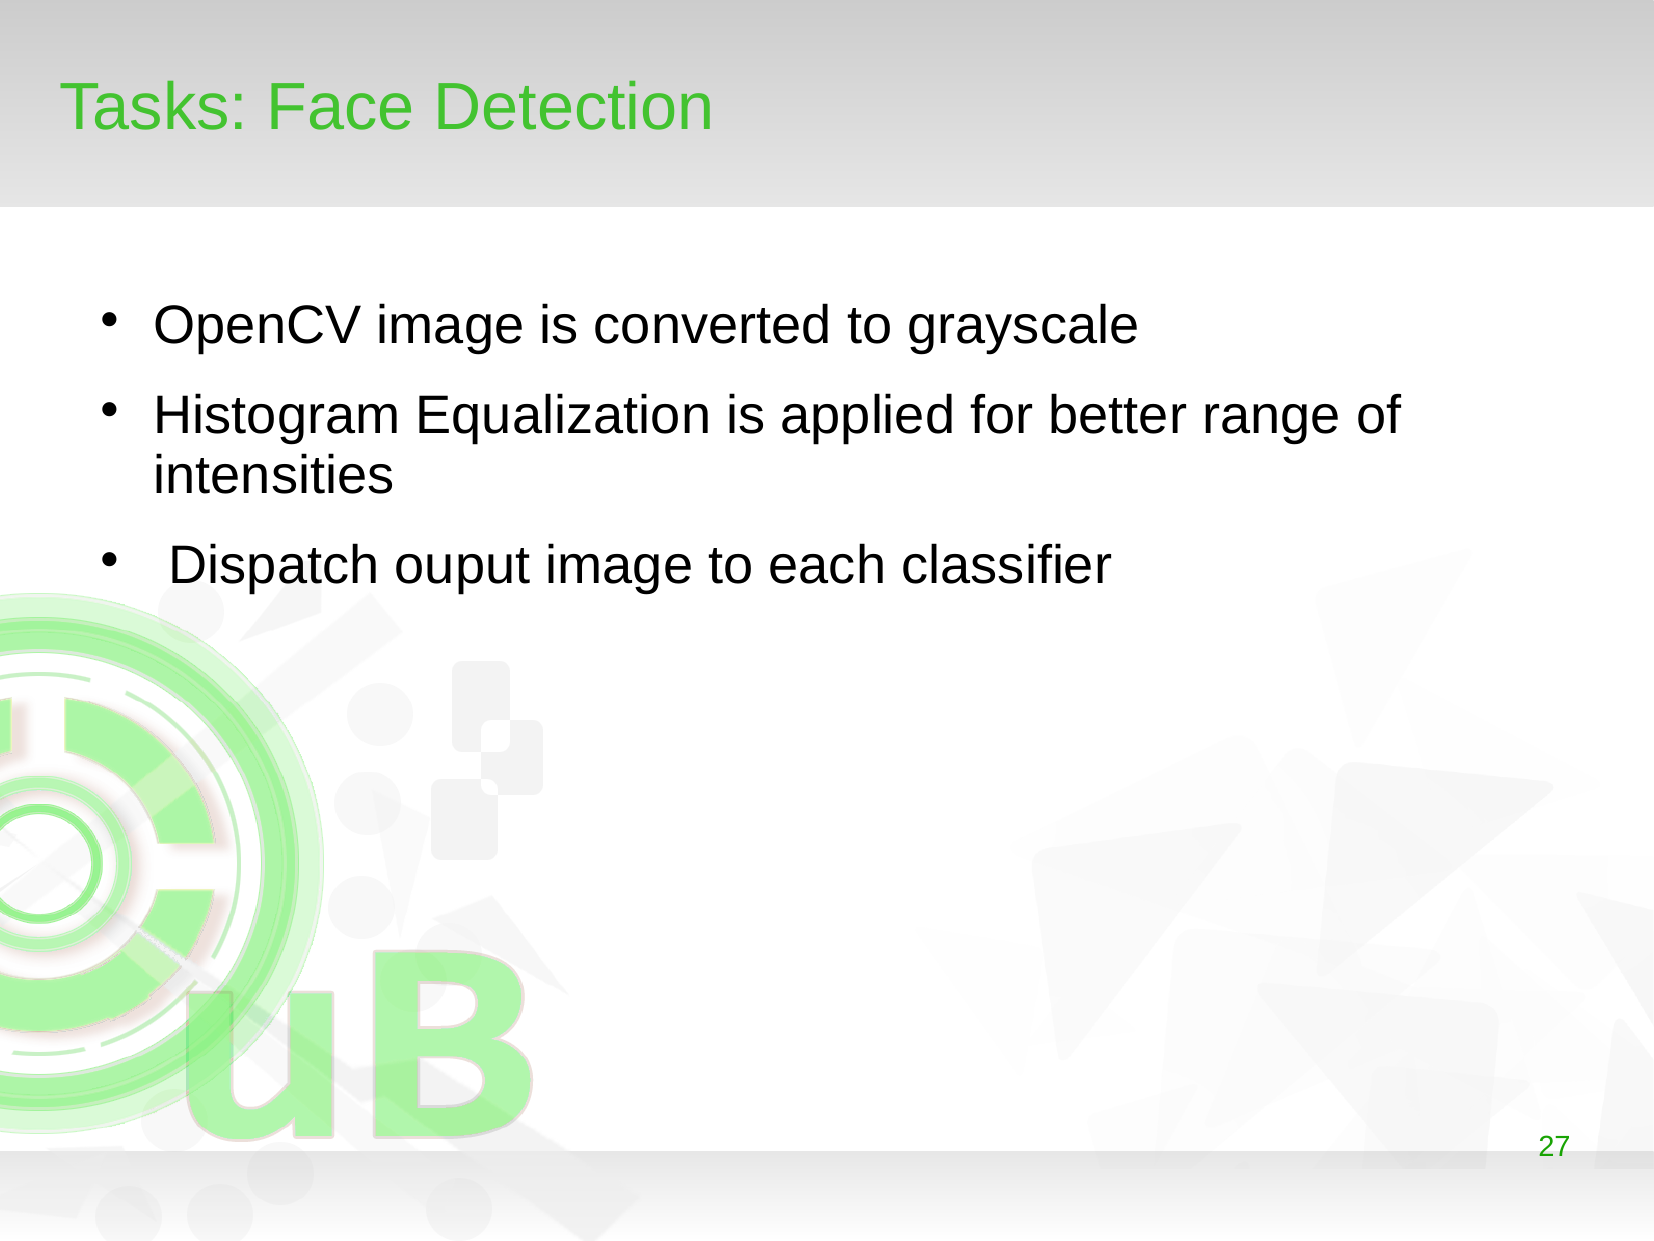

# Tasks: Face Detection
OpenCV image is converted to grayscale
Histogram Equalization is applied for better range of intensities
 Dispatch ouput image to each classifier
27